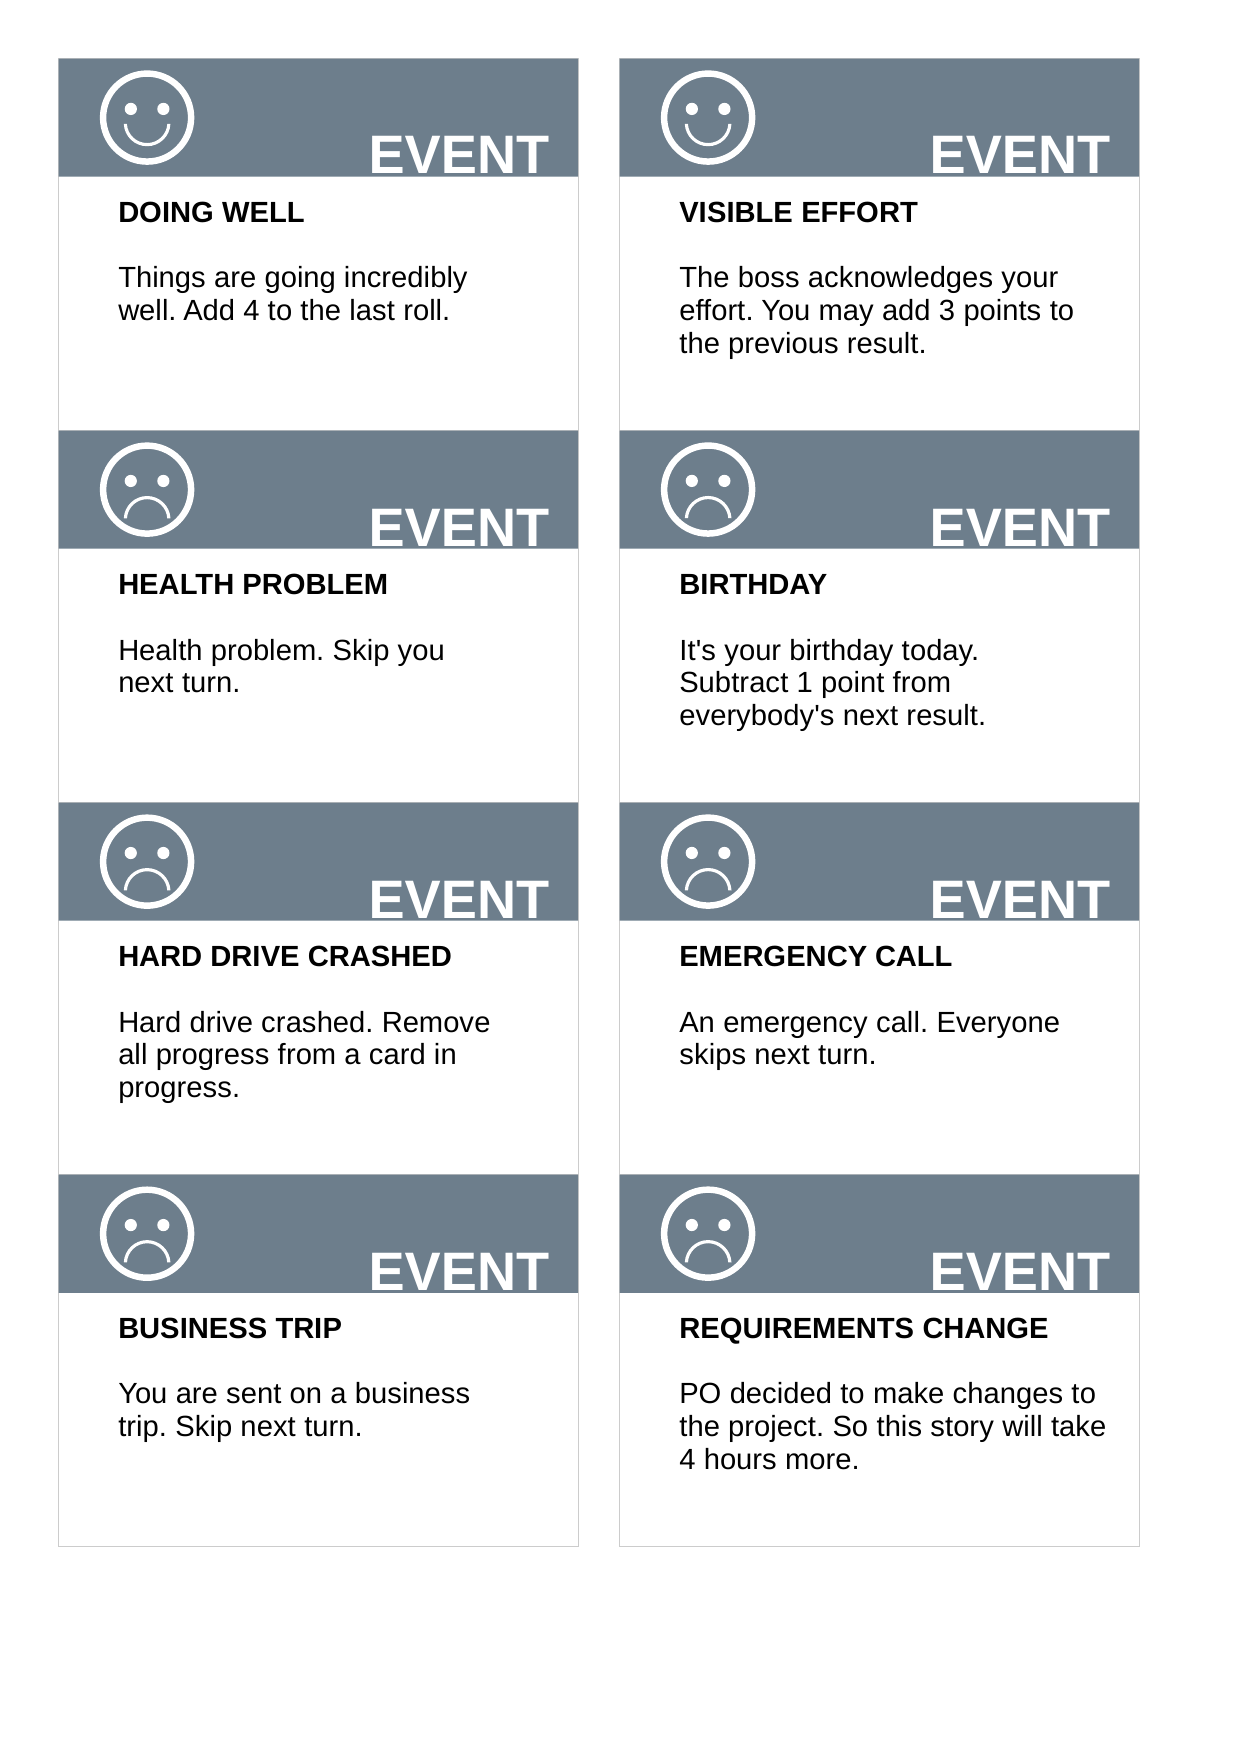

EVENT
EVENT
DOING WELL
Things are going incredibly well. Add 4 to the last roll.
VISIBLE EFFORT
The boss acknowledges your effort. You may add 3 points to the previous result.
EVENT
EVENT
HEALTH PROBLEM
Health problem. Skip you next turn.
BIRTHDAY
It's your birthday today. Subtract 1 point from everybody's next result.
EVENT
EVENT
HARD DRIVE CRASHED
Hard drive crashed. Remove all progress from a card in progress.
EMERGENCY CALL
An emergency call. Everyone skips next turn.
EVENT
EVENT
BUSINESS TRIP
You are sent on a business trip. Skip next turn.
REQUIREMENTS CHANGE
PO decided to make changes to the project. So this story will take 4 hours more.